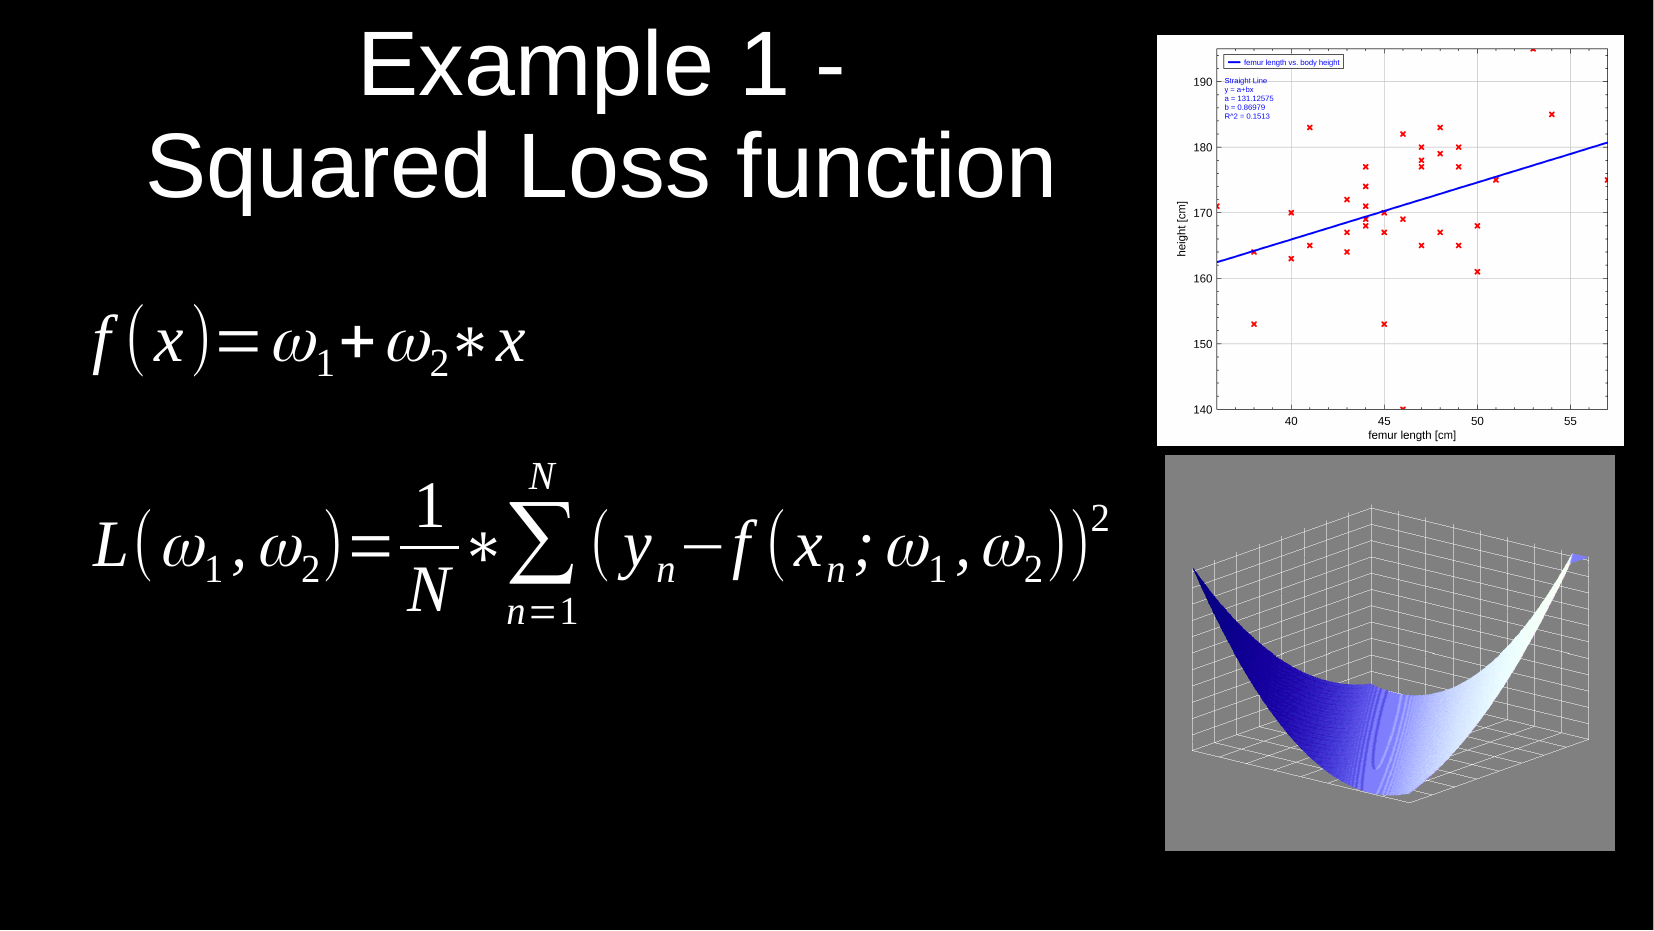

# Example 1 - Squared Loss function